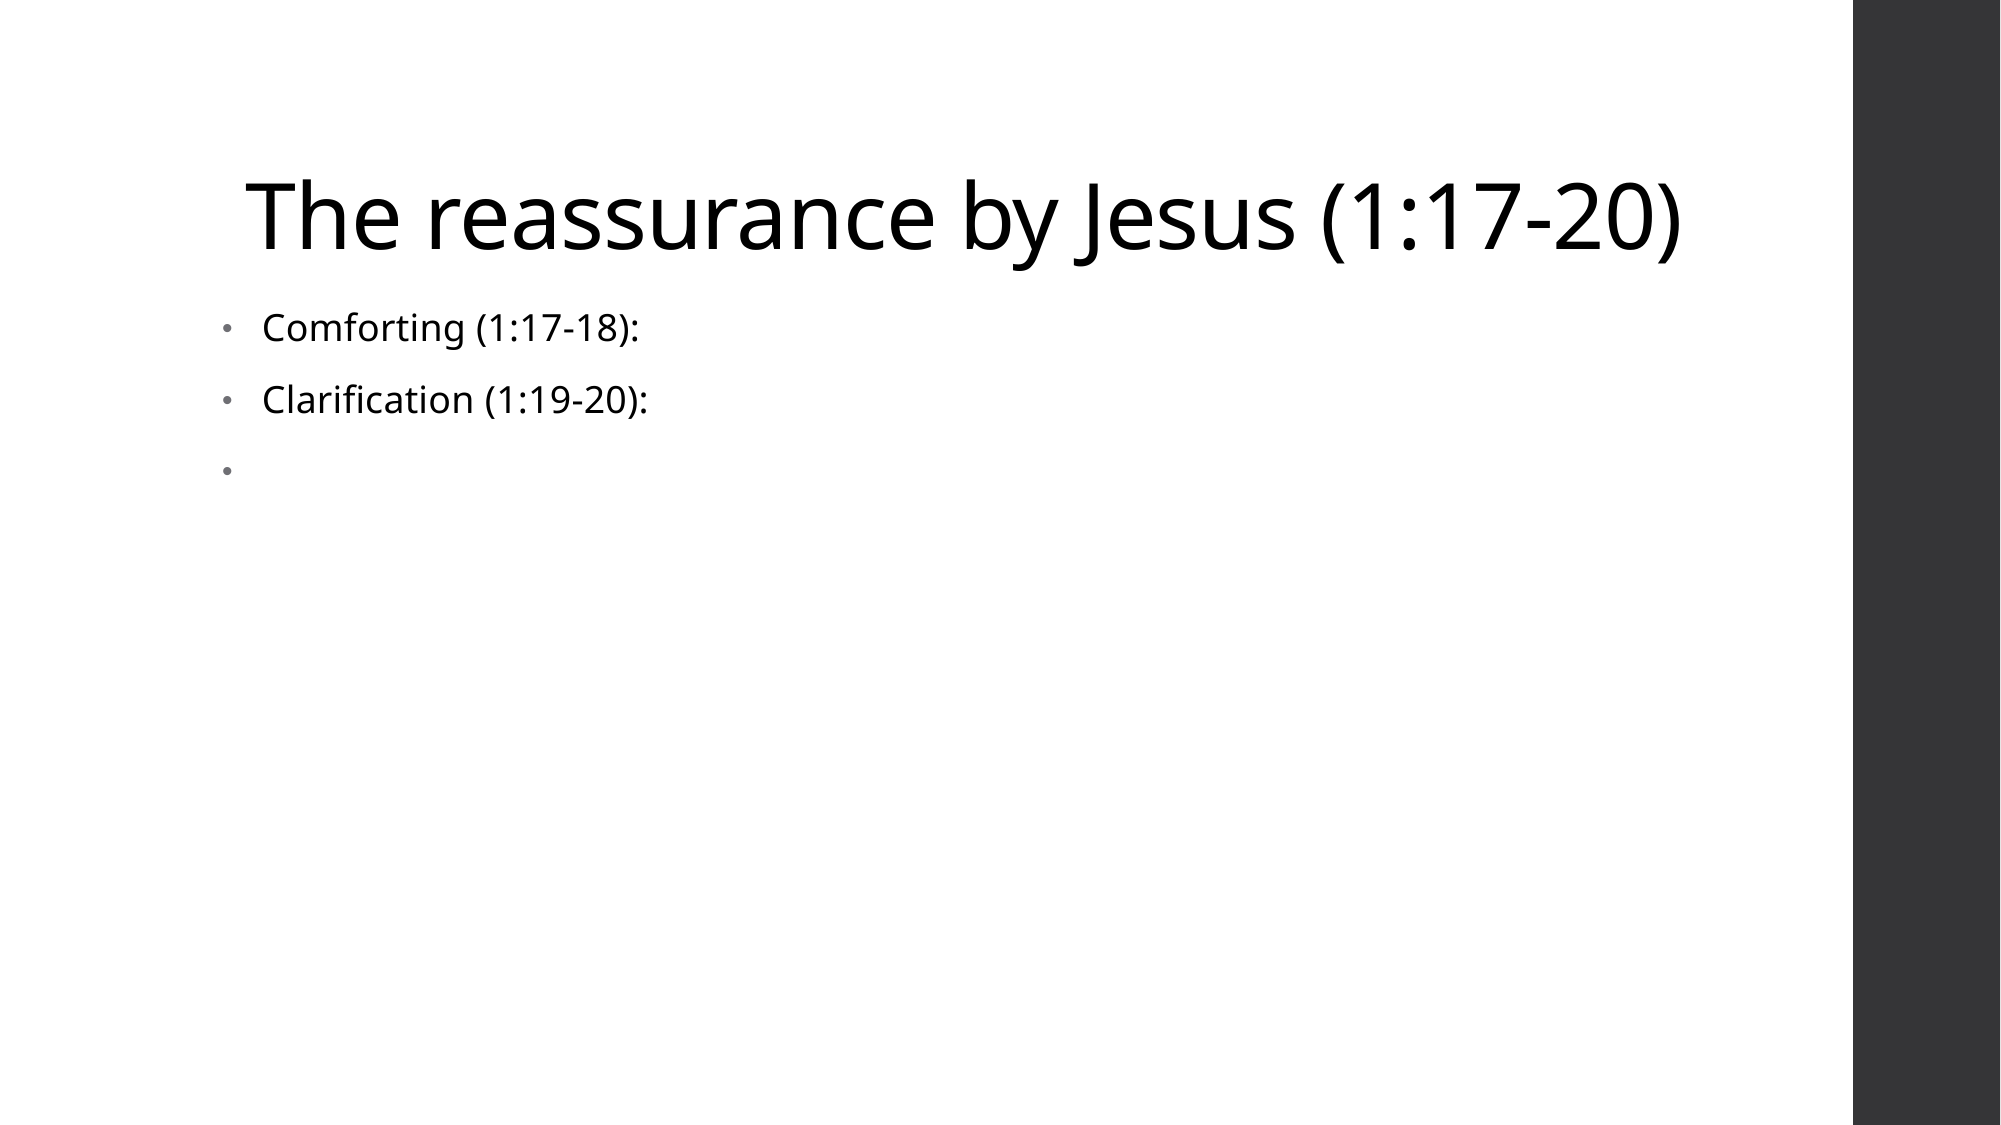

# The reassurance by Jesus (1:17-20)
 Comforting (1:17-18):
 Clarification (1:19-20):